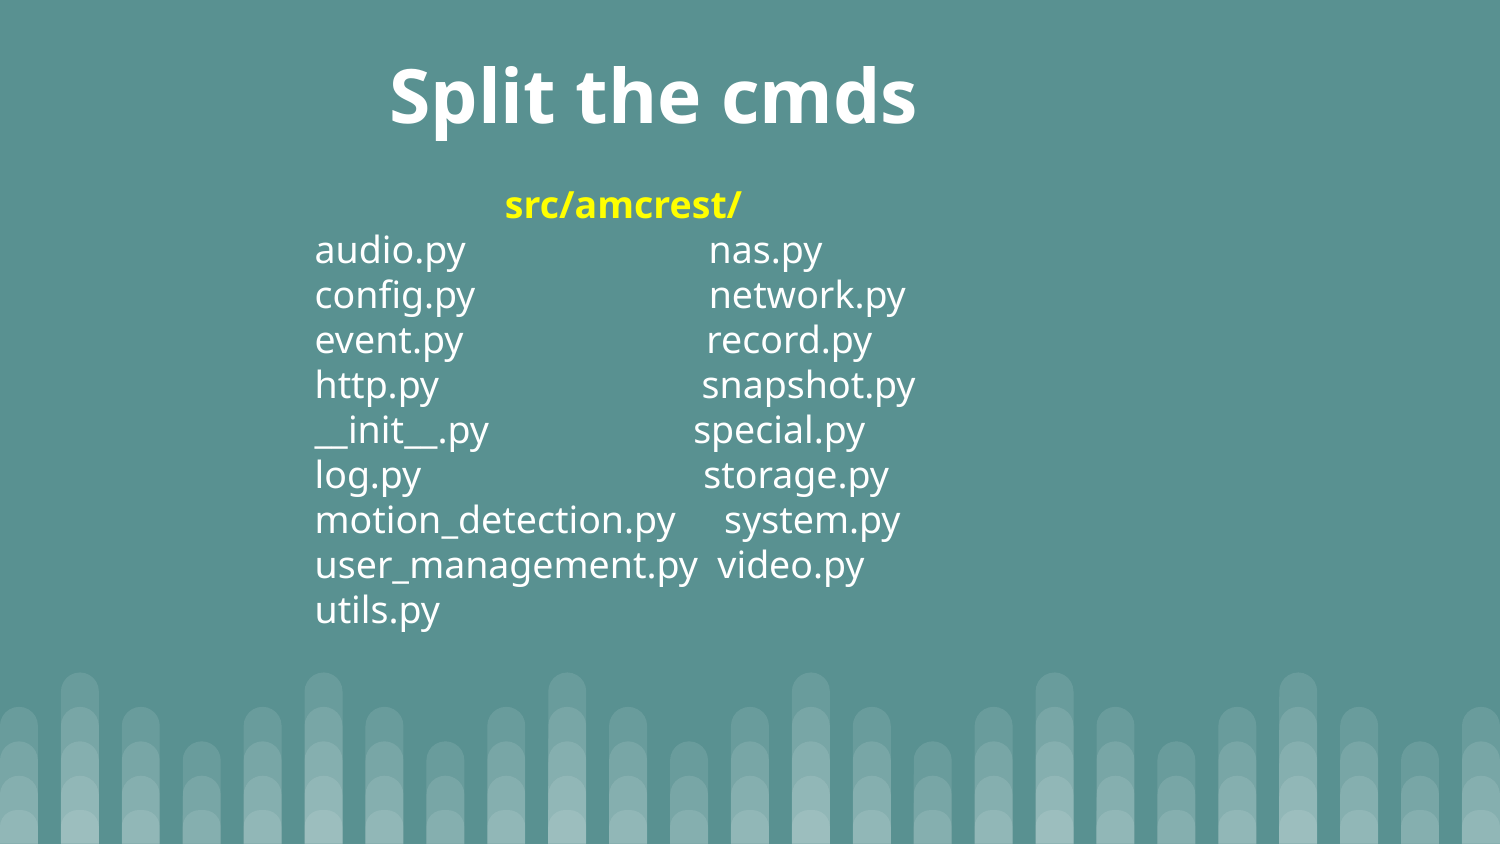

# Split the cmds
 src/amcrest/
audio.py nas.py
config.py network.py
event.py record.py
http.py snapshot.py
__init__.py special.py
log.py storage.py
motion_detection.py system.py
user_management.py video.py
utils.py